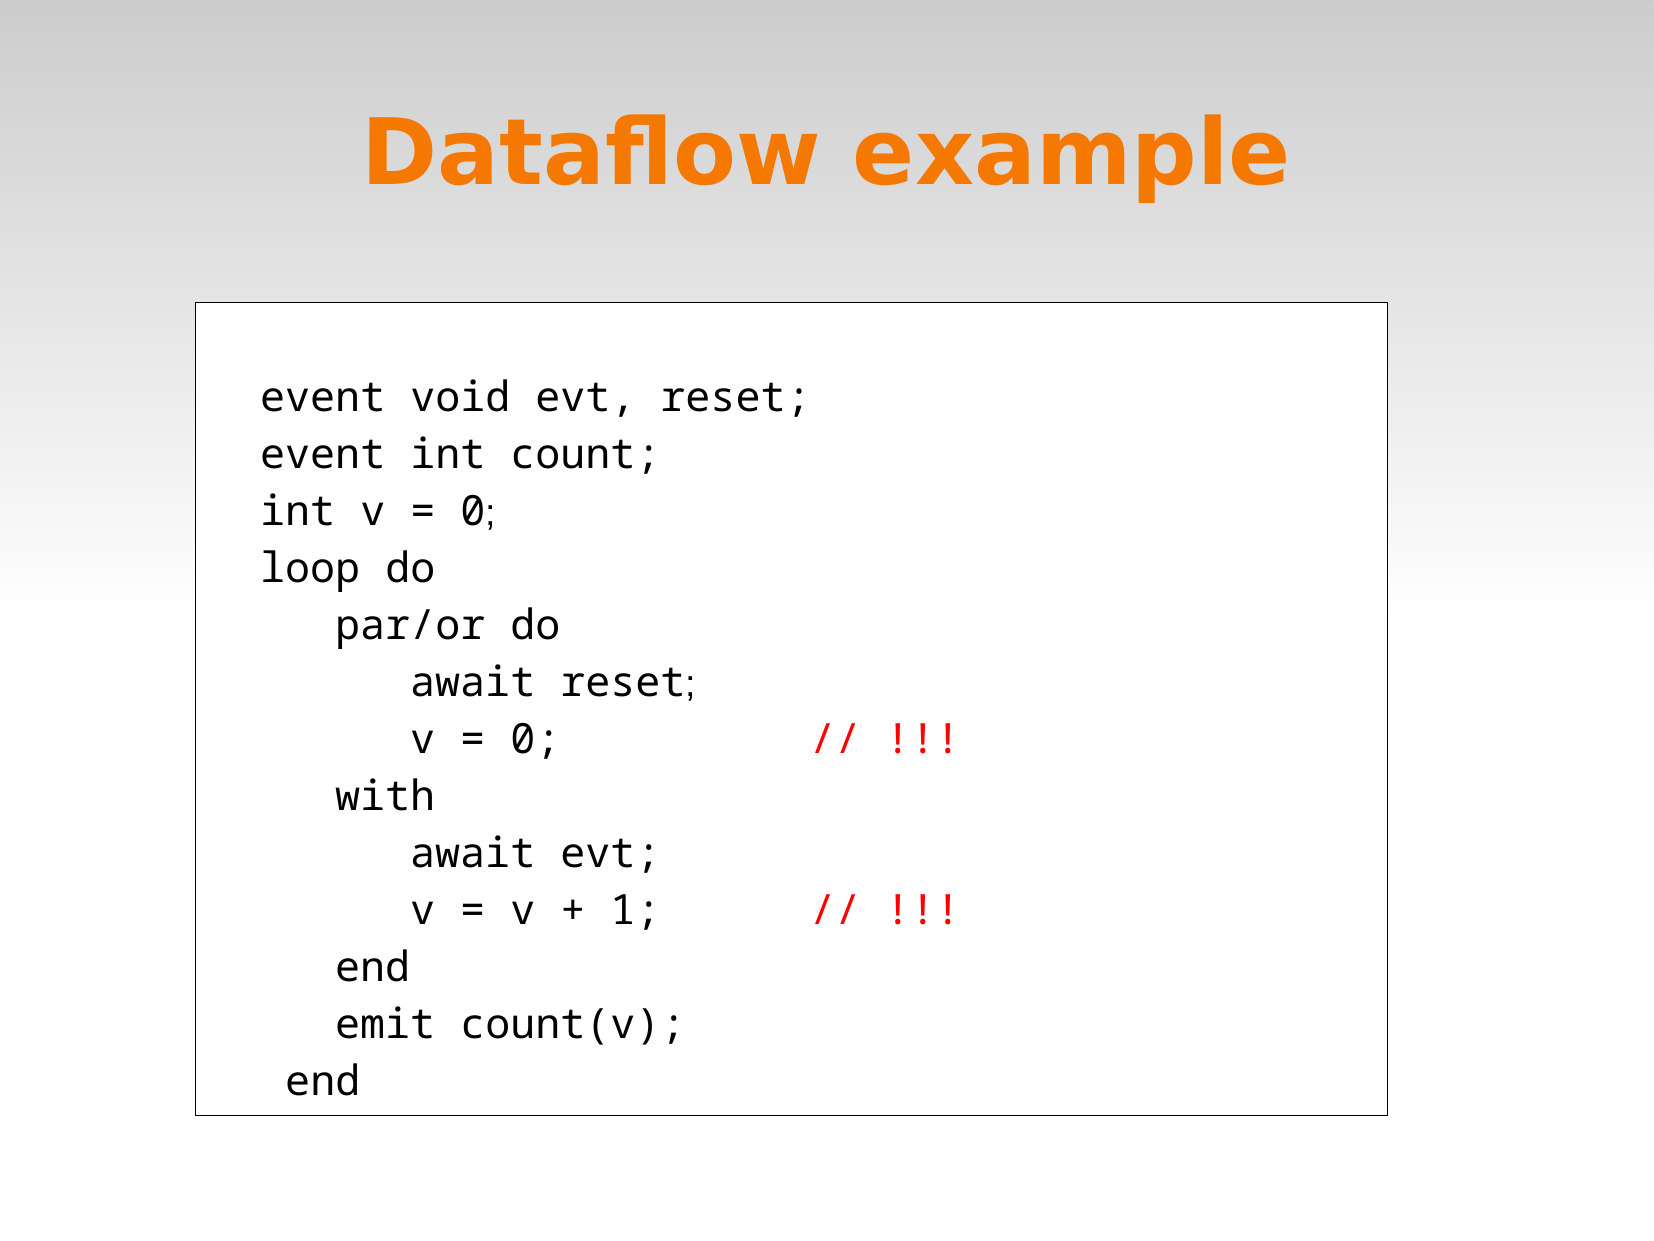

# Dataflow example
 event void evt, reset;
 event int count;
 int v = 0;
 loop do
 par/or do
 await reset;
 v = 0; // !!!
 with
 await evt;
 v = v + 1; // !!!
 end
 emit count(v);
 end